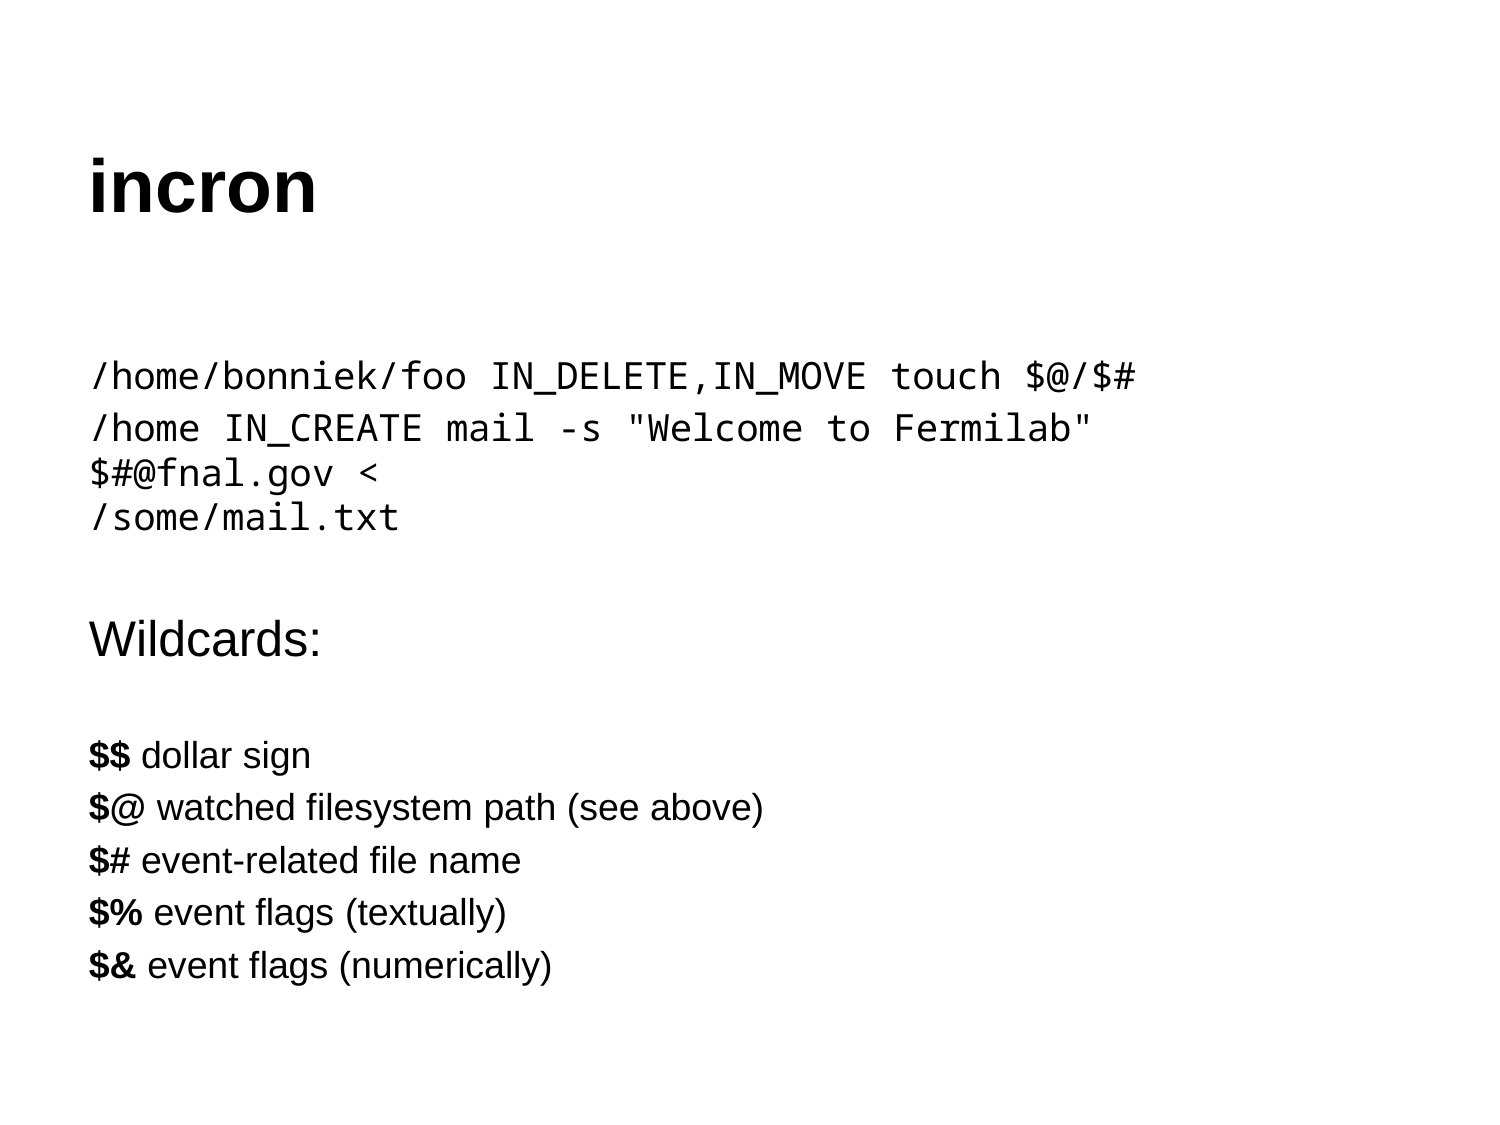

# incron
/home/bonniek/foo IN_DELETE,IN_MOVE touch $@/$#
/home IN_CREATE mail -s "Welcome to Fermilab" $#@fnal.gov <
/some/mail.txt
Wildcards:
$$ dollar sign
$@ watched filesystem path (see above)
$# event-related file name
$% event flags (textually)
$& event flags (numerically)